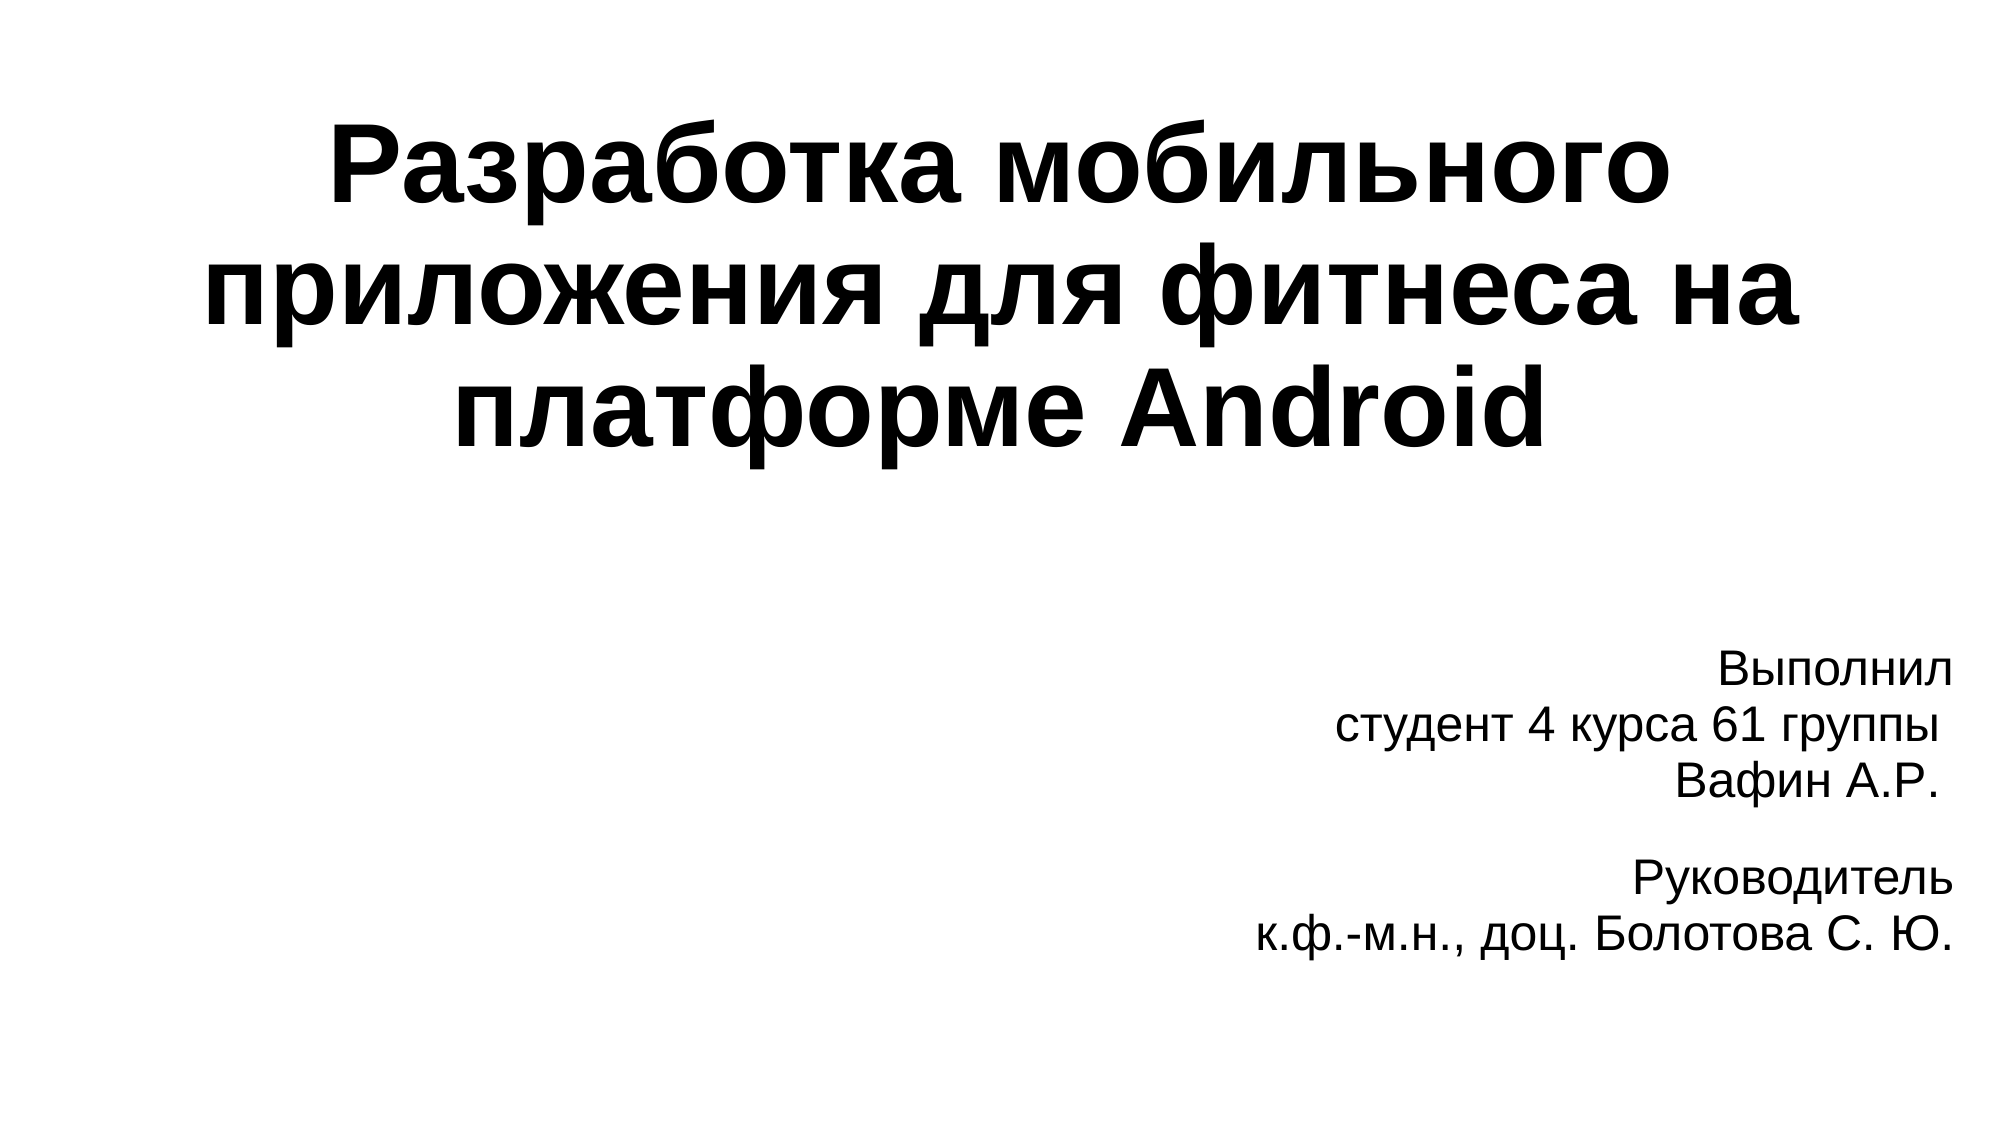

# Разработка мобильного приложения для фитнеса на платформе Android
Выполнил
студент 4 курса 61 группы
Вафин А.Р.
Руководитель
к.ф.-м.н., доц. Болотова С. Ю.